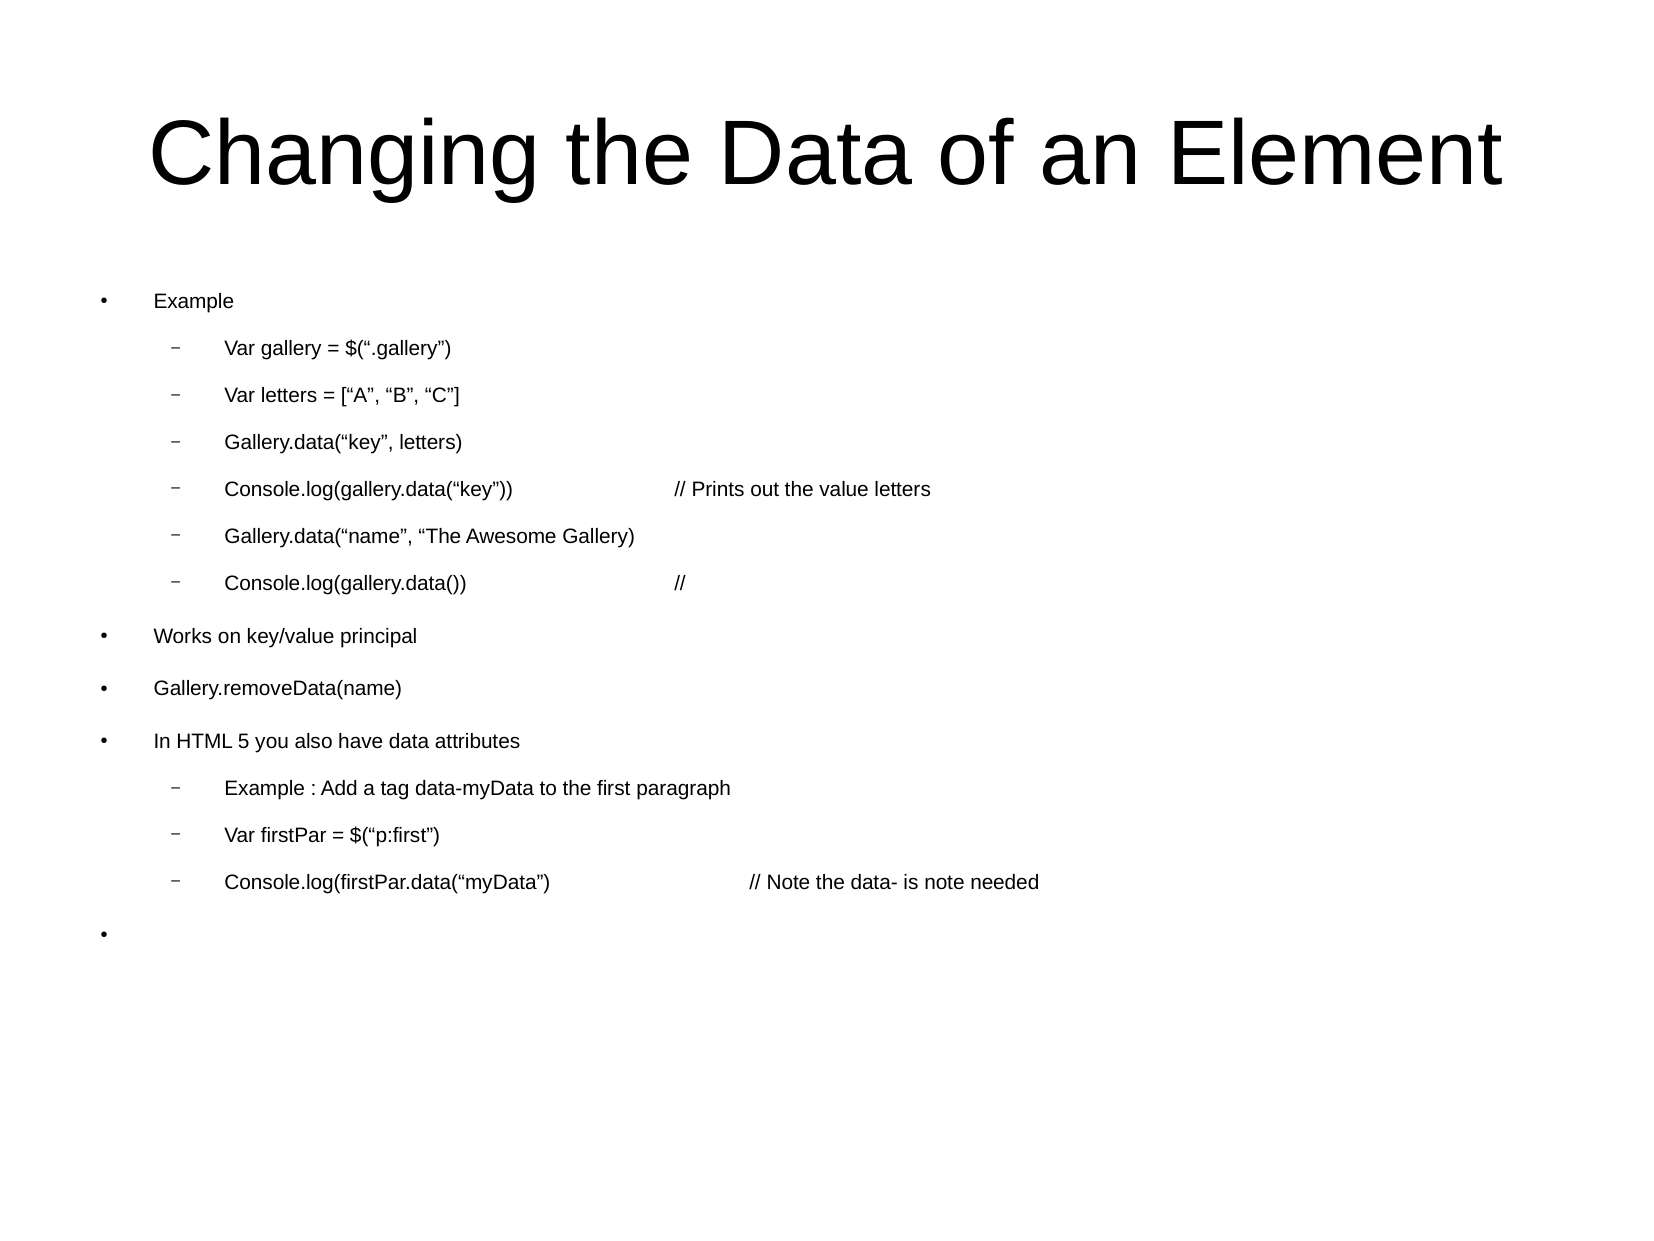

# Changing the Data of an Element
Example
Var gallery = $(“.gallery”)
Var letters = [“A”, “B”, “C”]
Gallery.data(“key”, letters)
Console.log(gallery.data(“key”)) 			// Prints out the value letters
Gallery.data(“name”, “The Awesome Gallery)
Console.log(gallery.data())			//
Works on key/value principal
Gallery.removeData(name)
In HTML 5 you also have data attributes
Example : Add a tag data-myData to the first paragraph
Var firstPar = $(“p:first”)
Console.log(firstPar.data(“myData”)			// Note the data- is note needed